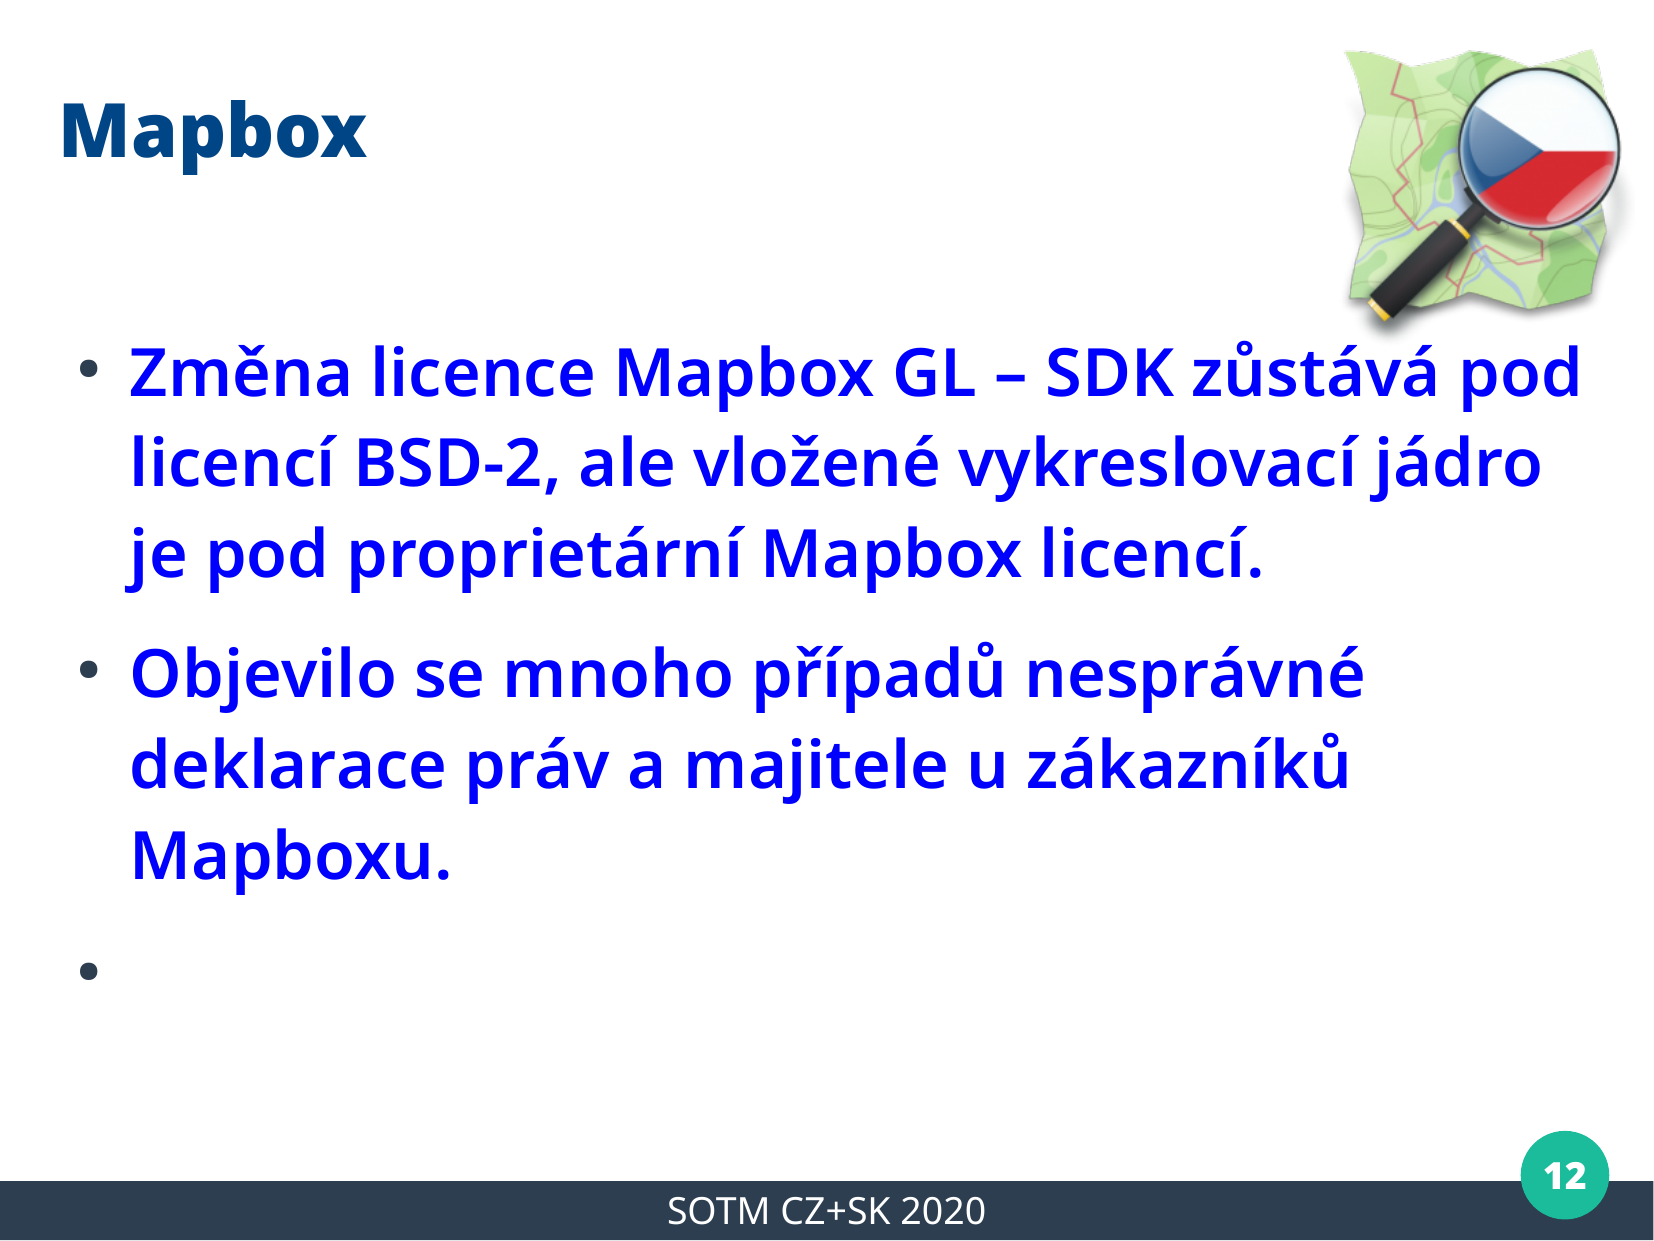

# Mapbox
Změna licence Mapbox GL – SDK zůstává pod licencí BSD-2, ale vložené vykreslovací jádro je pod proprietární Mapbox licencí.
Objevilo se mnoho případů nesprávné deklarace práv a majitele u zákazníků Mapboxu.
12
SOTM CZ+SK 2020